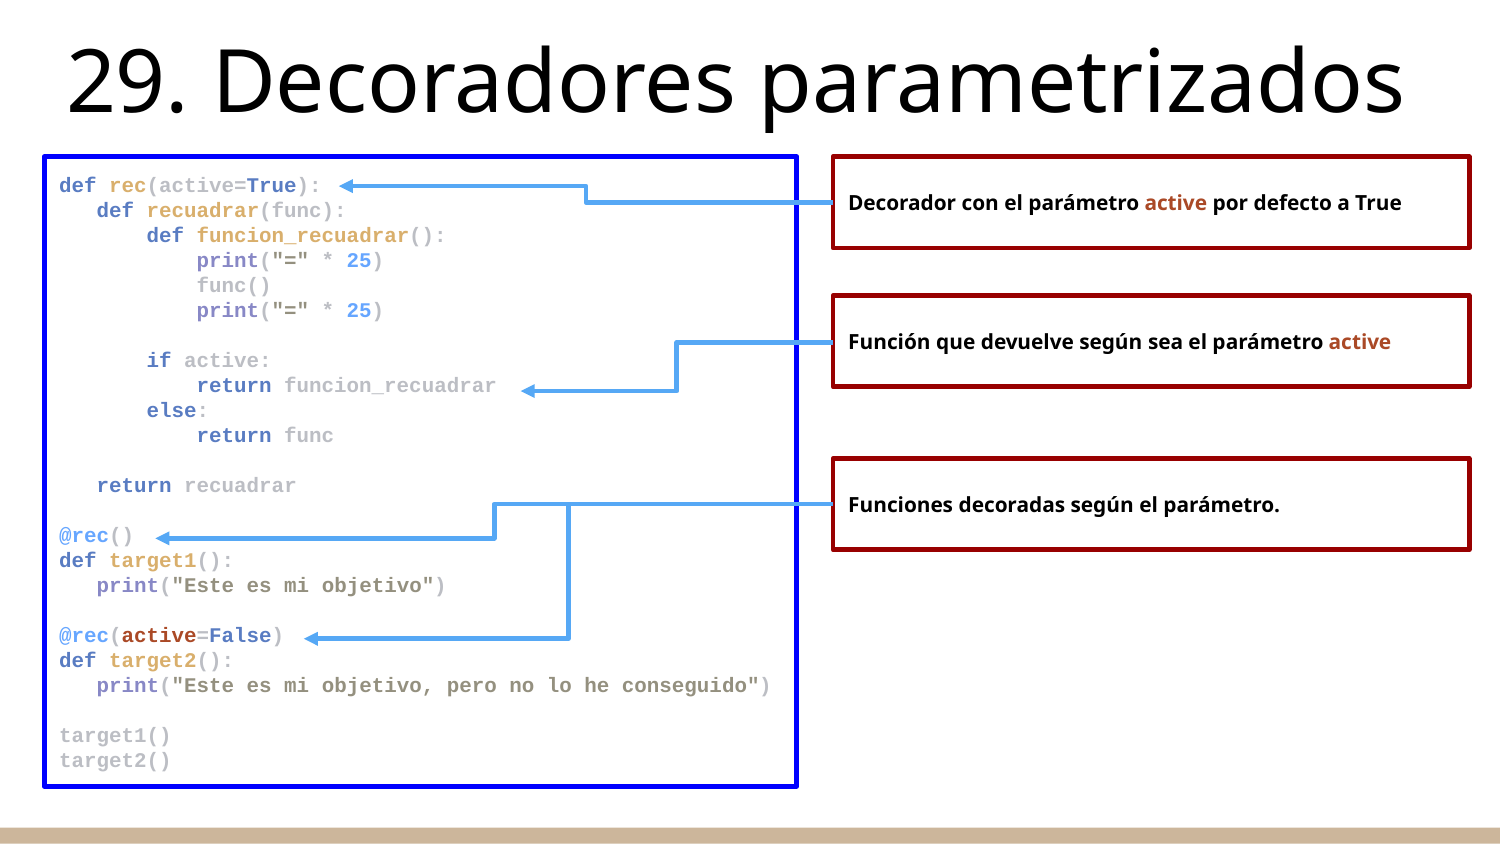

# 29. Decoradores parametrizados
def rec(active=True):
 def recuadrar(func):
 def funcion_recuadrar():
 print("=" * 25)
 func()
 print("=" * 25)
 if active:
 return funcion_recuadrar
 else:
 return func
 return recuadrar
@rec()
def target1():
 print("Este es mi objetivo")
@rec(active=False)
def target2():
 print("Este es mi objetivo, pero no lo he conseguido")
target1()
target2()
Decorador con el parámetro active por defecto a True
Función que devuelve según sea el parámetro active
Funciones decoradas según el parámetro.